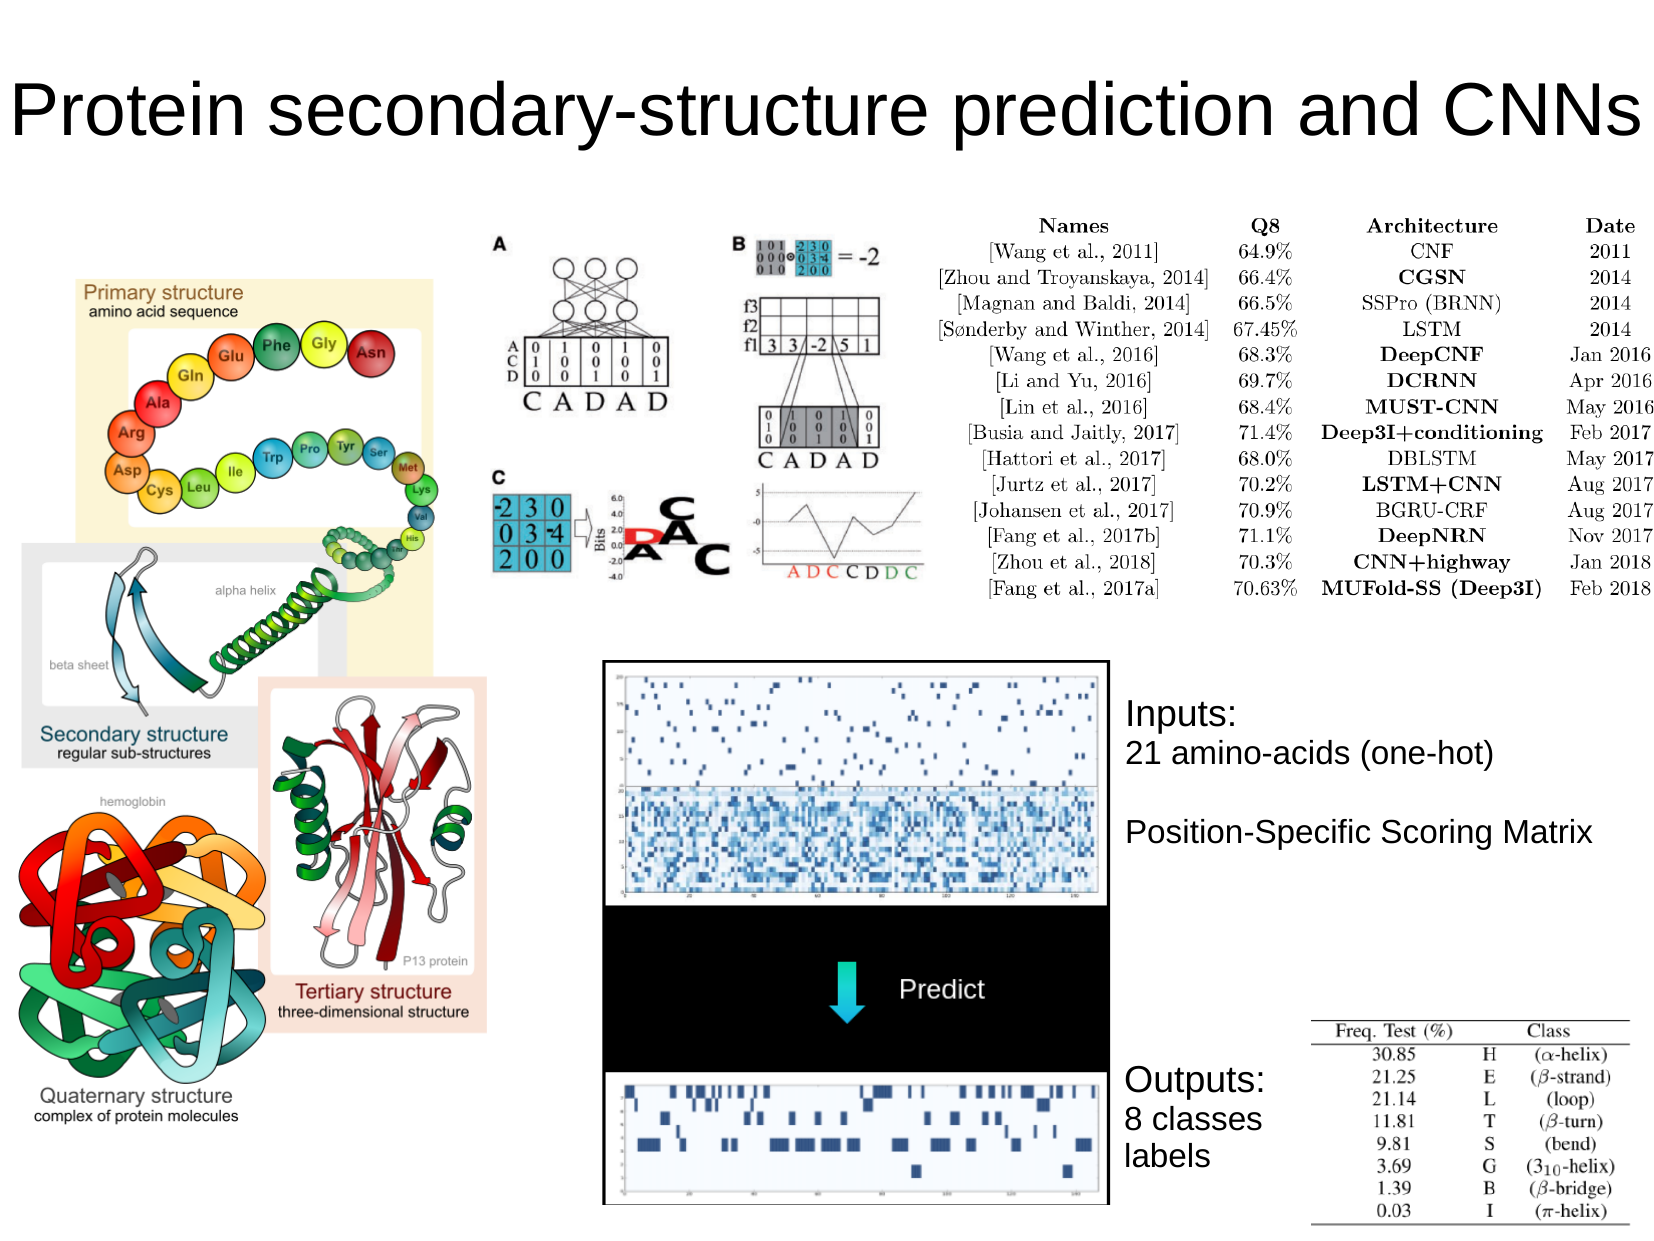

Protein secondary-structure prediction and CNNs
#
Inputs:
21 amino-acids (one-hot)
Position-Specific Scoring Matrix
Outputs:
8 classes labels